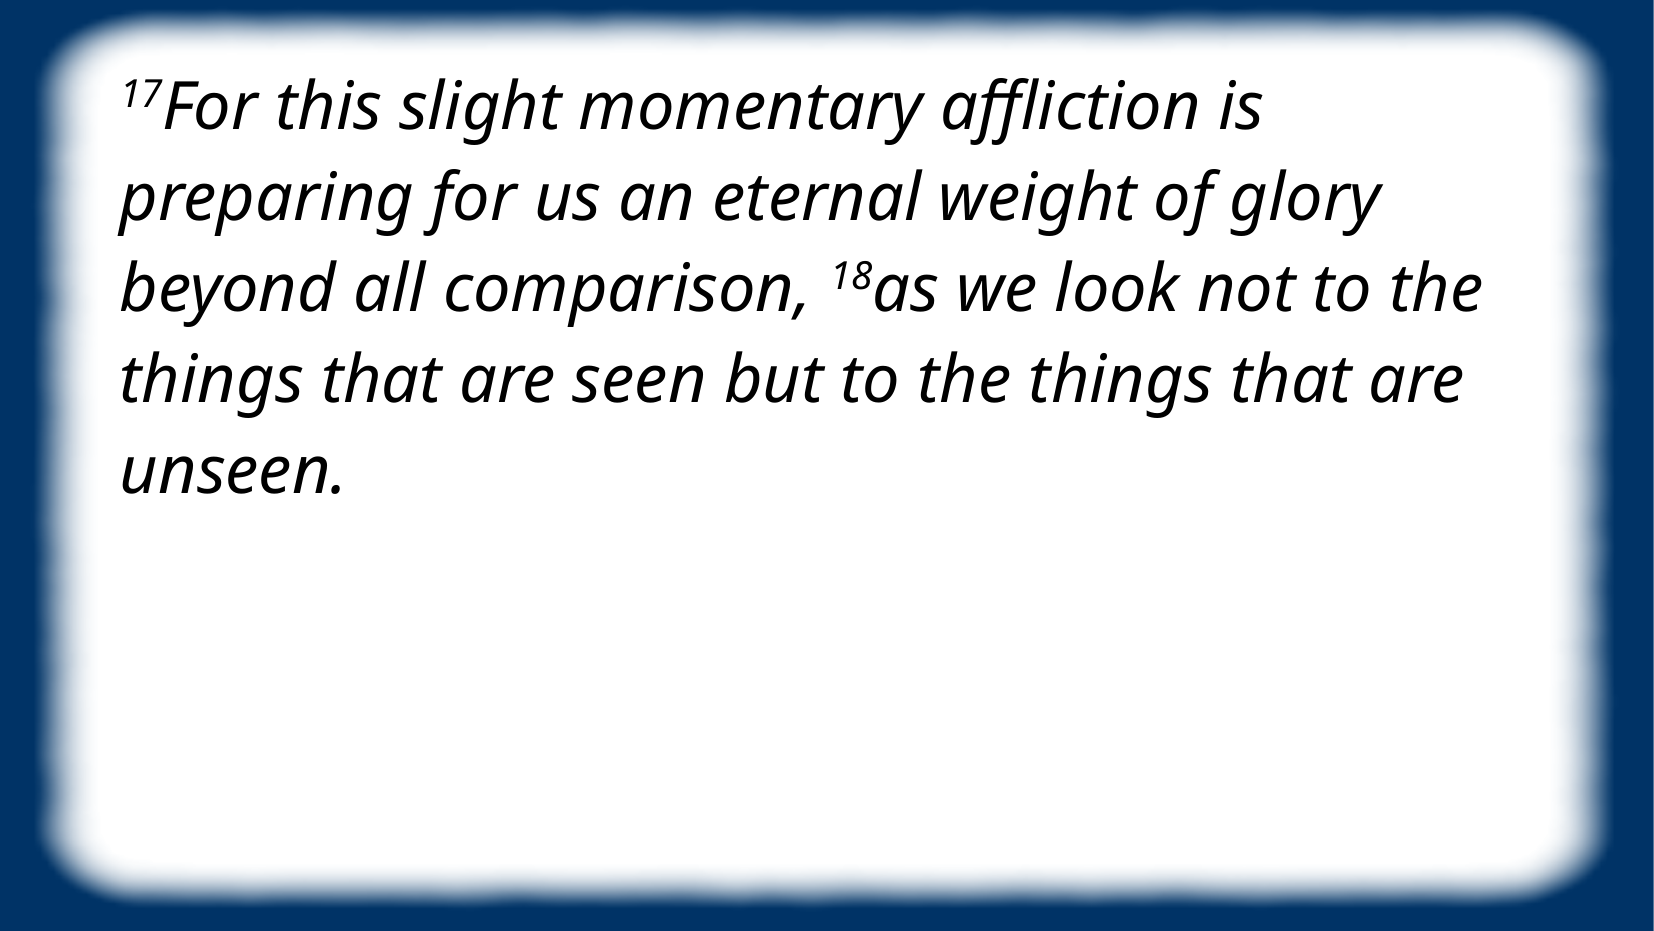

17For this slight momentary affliction is preparing for us an eternal weight of glory beyond all comparison, 18as we look not to the things that are seen but to the things that are unseen.